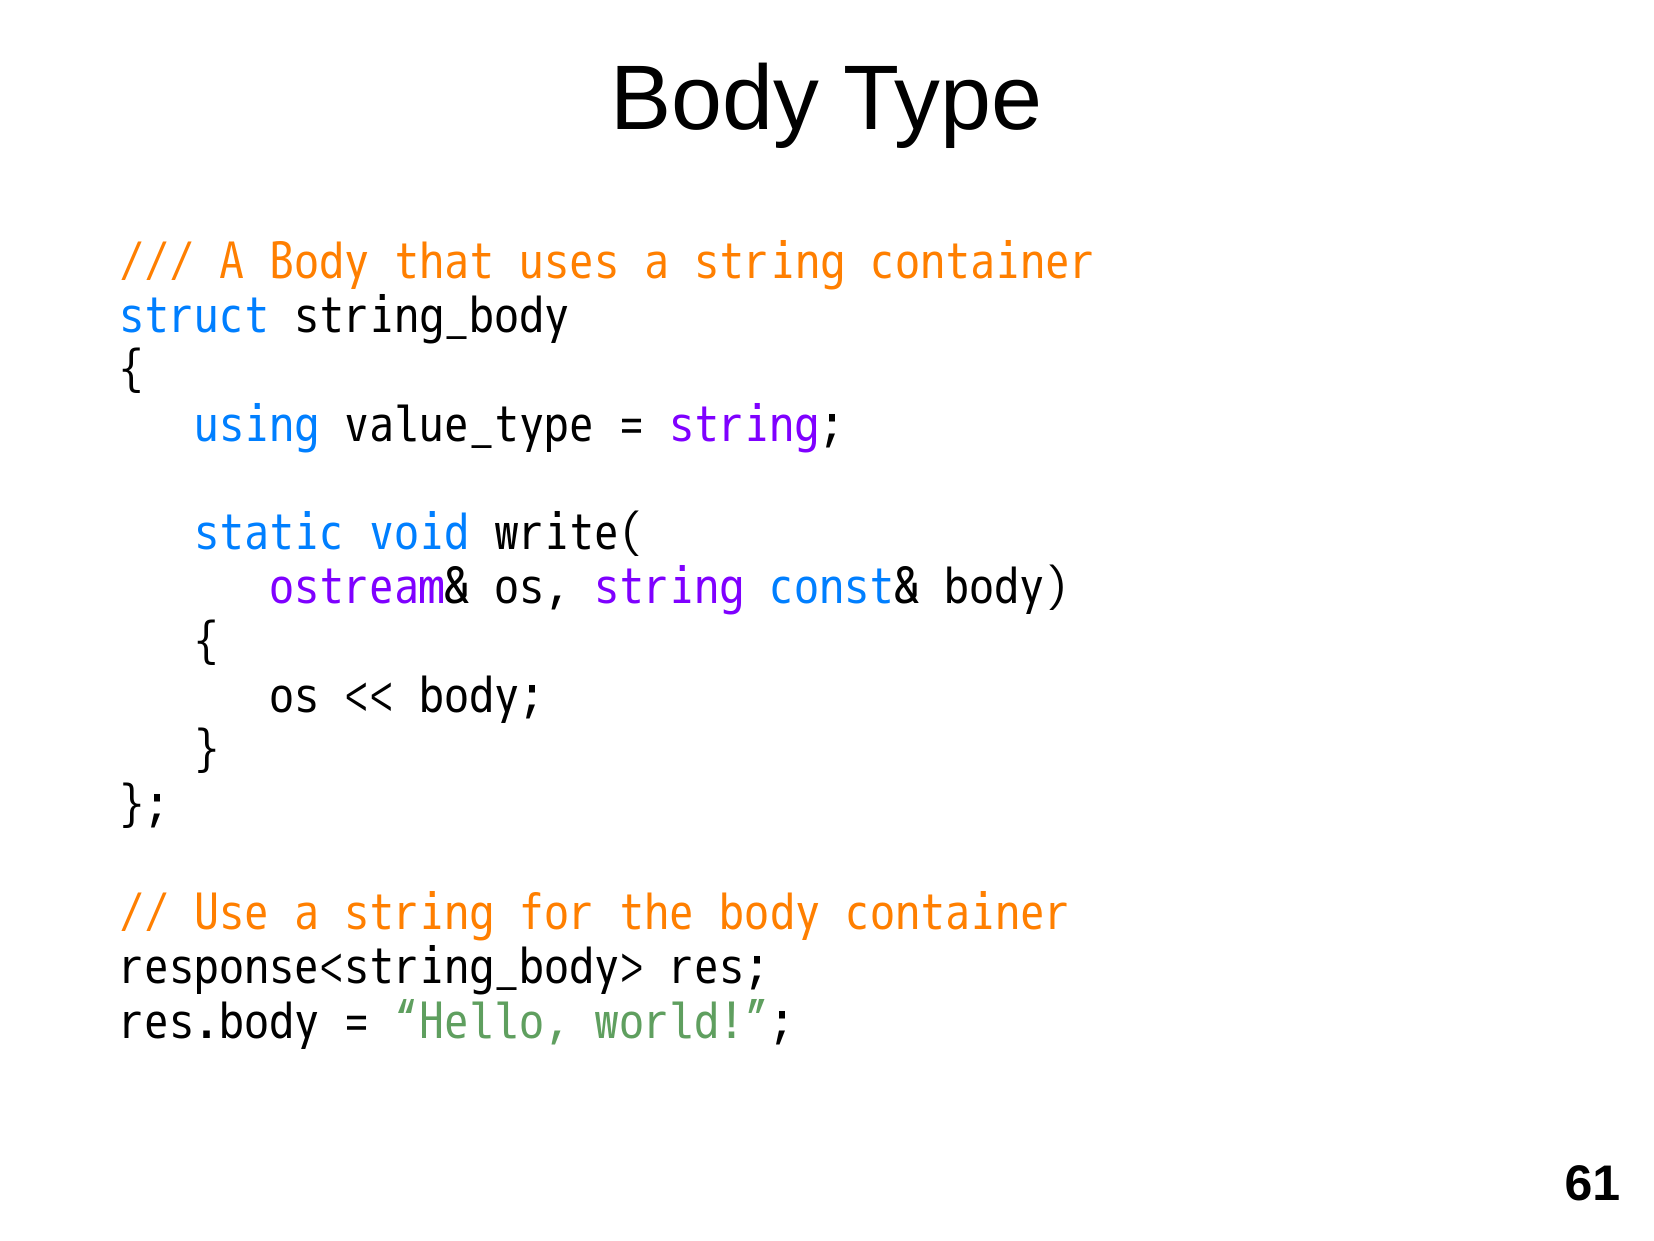

# Body Type
/// A Body that uses a string container
struct string_body
{
	using value_type = string;
	static void write(
		ostream& os, string const& body)
	{
		os << body;
	}
};
// Use a string for the body container
response<string_body> res;
res.body = “Hello, world!”;
61